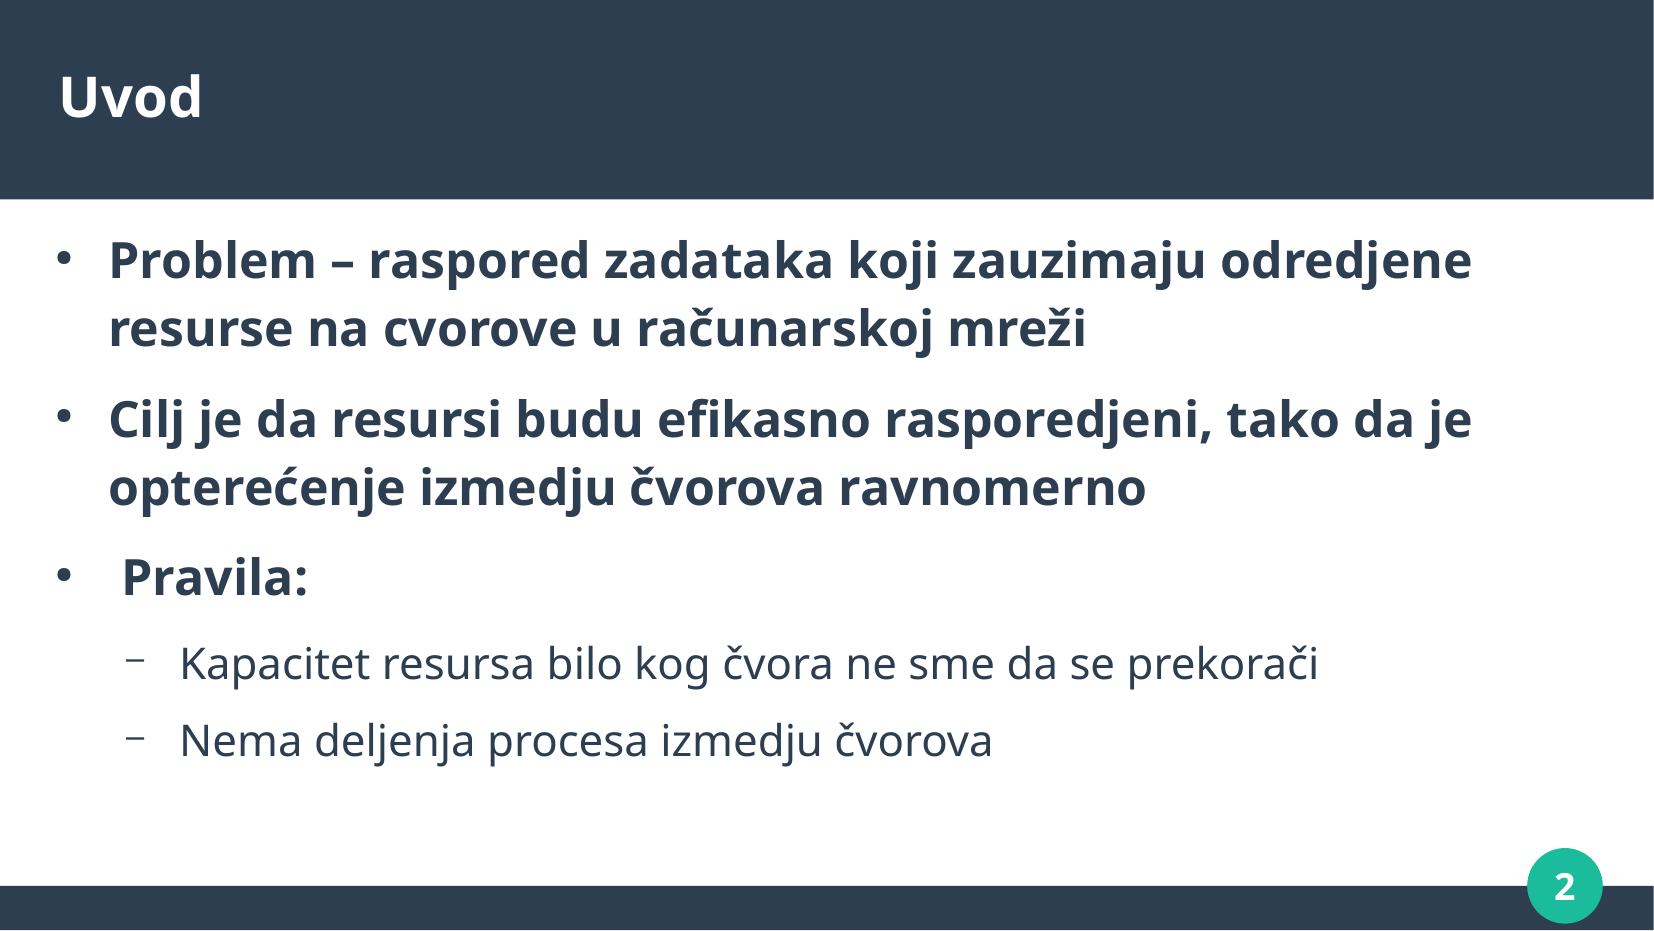

Uvod
# Problem – raspored zadataka koji zauzimaju odredjene resurse na cvorove u računarskoj mreži
Cilj je da resursi budu efikasno rasporedjeni, tako da je opterećenje izmedju čvorova ravnomerno
 Pravila:
Kapacitet resursa bilo kog čvora ne sme da se prekorači
Nema deljenja procesa izmedju čvorova